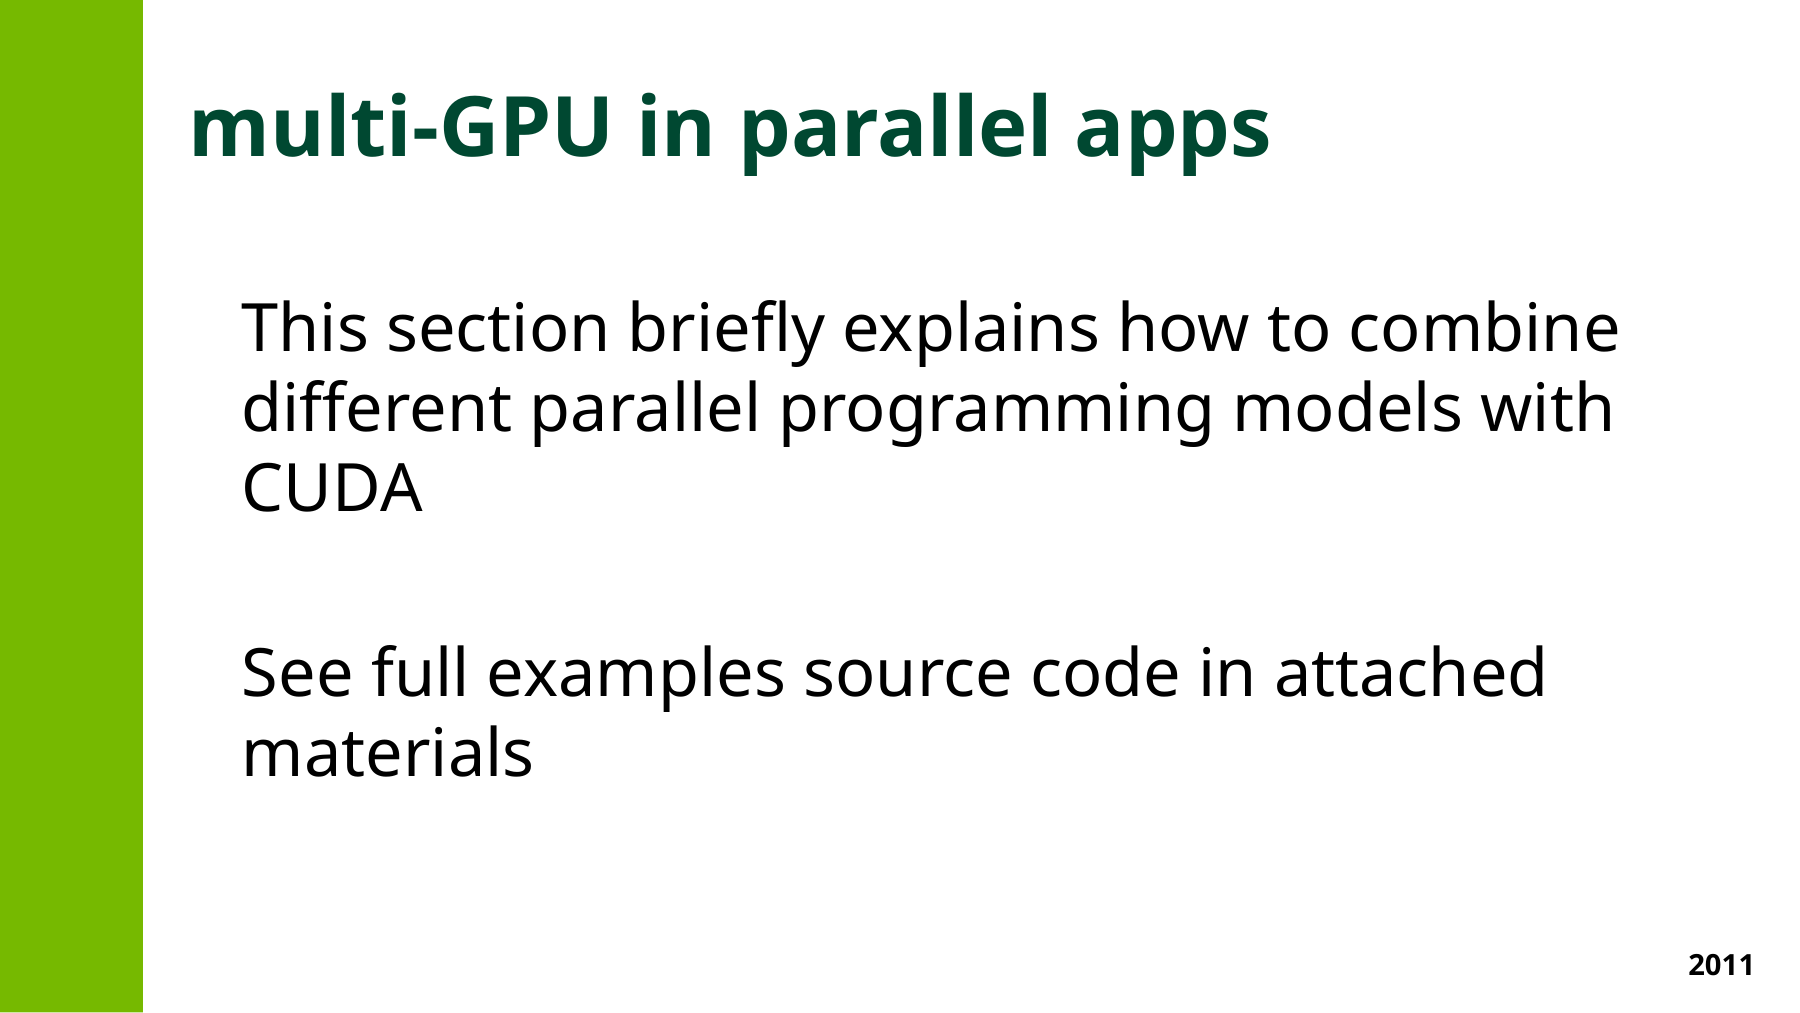

multi-GPU in parallel apps
# This section briefly explains how to combine different parallel programming models with CUDA
See full examples source code in attached materials